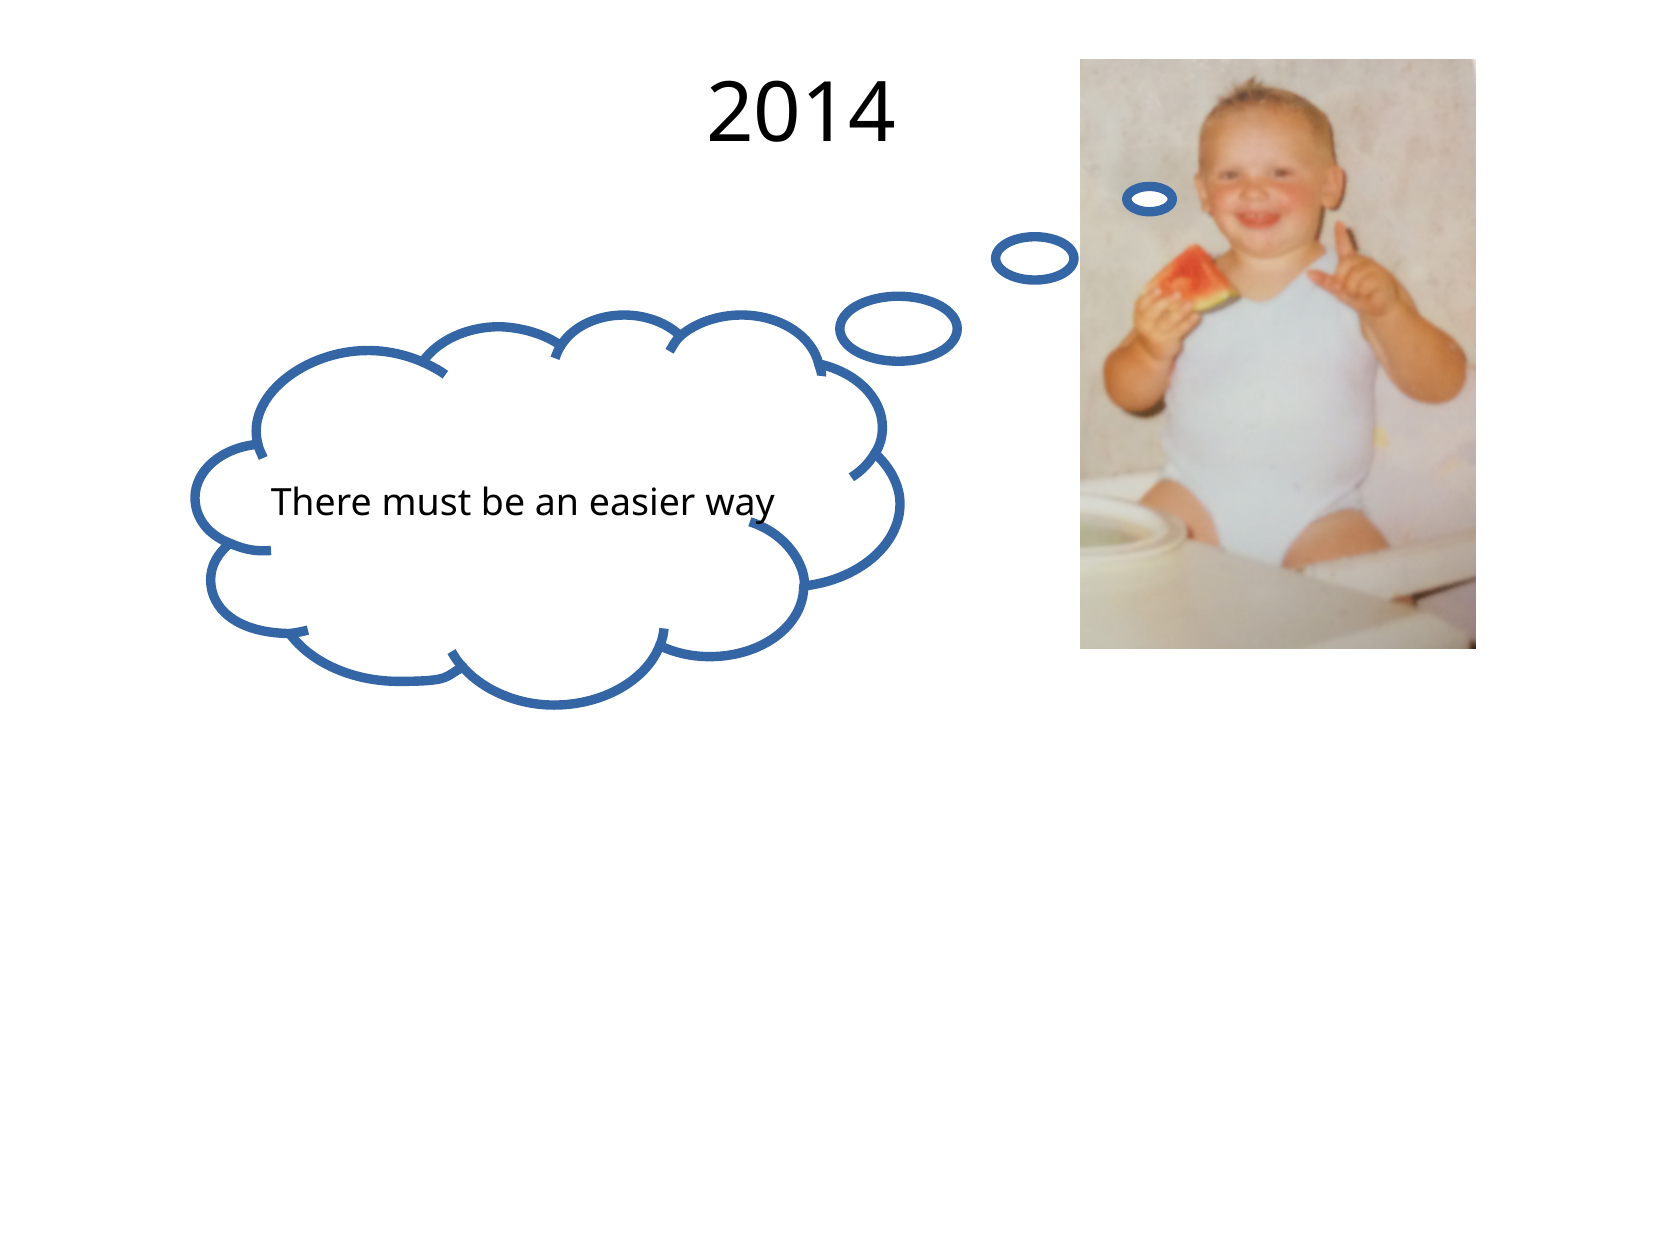

2014
There must be an easier way